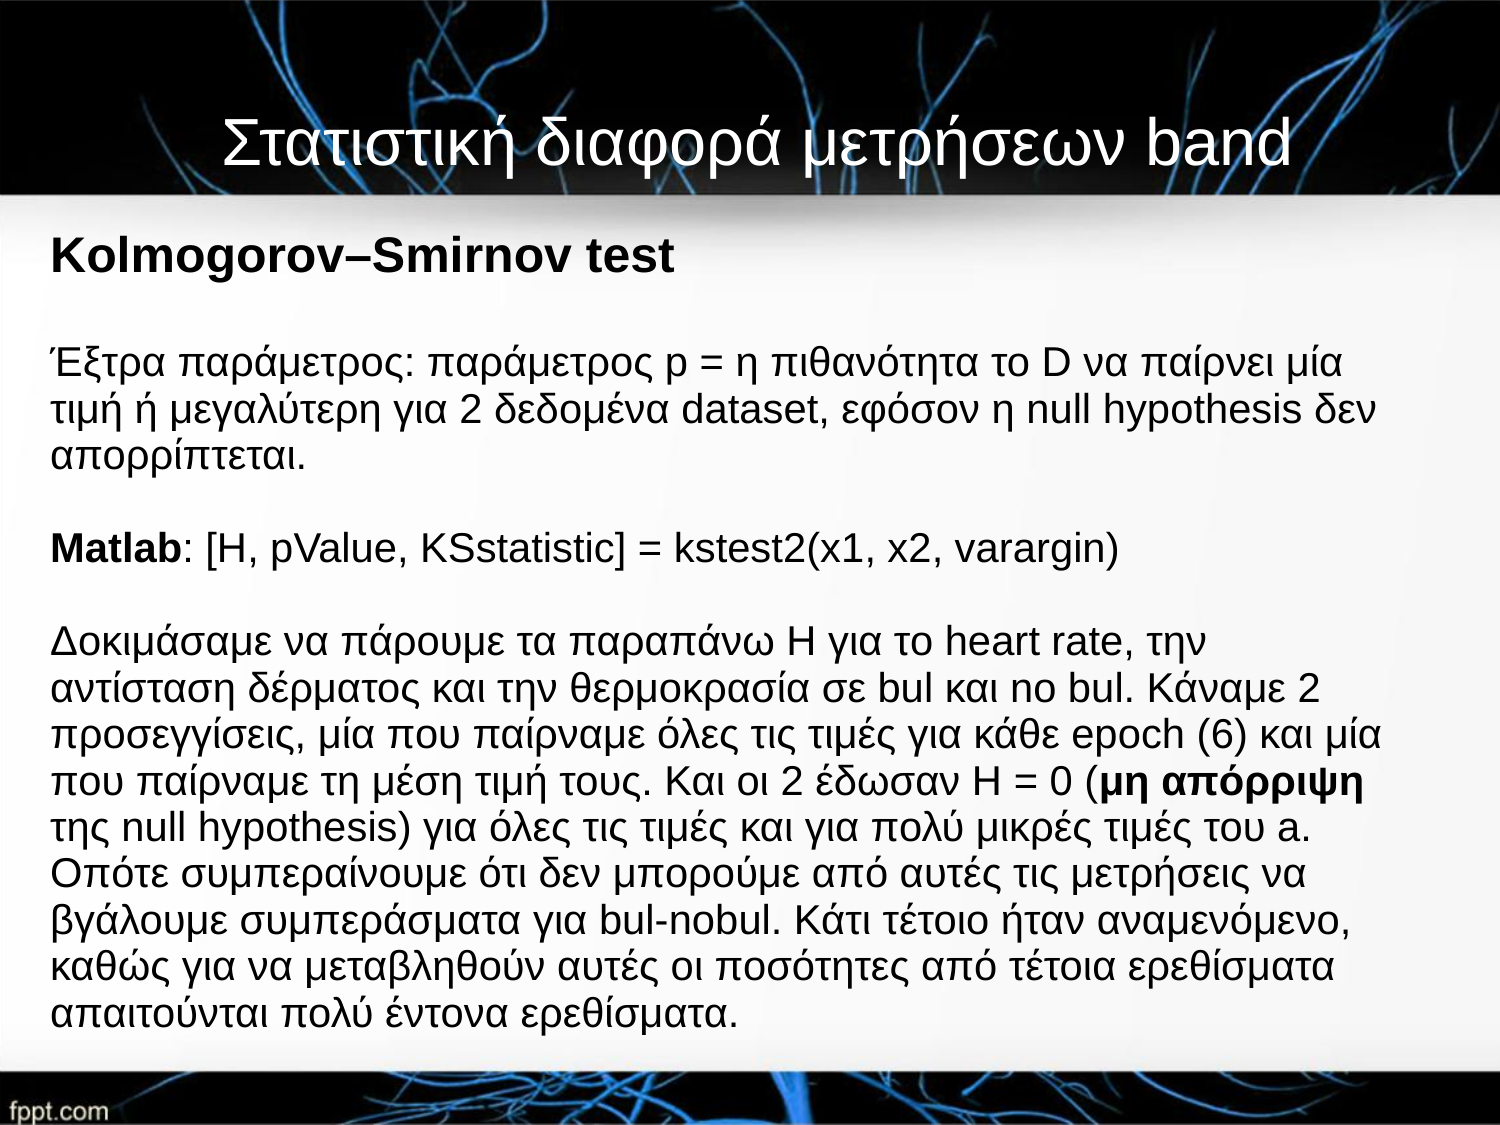

# Στατιστική διαφορά μετρήσεων band
Kolmogorov–Smirnov test
Έξτρα παράμετρος: παράμετρος p = η πιθανότητα το D να παίρνει μία τιμή ή μεγαλύτερη για 2 δεδομένα dataset, εφόσον η null hypothesis δεν απορρίπτεται.
Matlab: [H, pValue, KSstatistic] = kstest2(x1, x2, varargin)
Δοκιμάσαμε να πάρουμε τα παραπάνω H για το heart rate, την αντίσταση δέρματος και την θερμοκρασία σε bul και no bul. Κάναμε 2 προσεγγίσεις, μία που παίρναμε όλες τις τιμές για κάθε epoch (6) και μία που παίρναμε τη μέση τιμή τους. Και οι 2 έδωσαν Η = 0 (μη απόρριψη της null hypothesis) για όλες τις τιμές και για πολύ μικρές τιμές του a. Οπότε συμπεραίνουμε ότι δεν μπορούμε από αυτές τις μετρήσεις να βγάλουμε συμπεράσματα για bul-nobul. Κάτι τέτοιο ήταν αναμενόμενο, καθώς για να μεταβληθούν αυτές οι ποσότητες από τέτοια ερεθίσματα απαιτούνται πολύ έντονα ερεθίσματα.